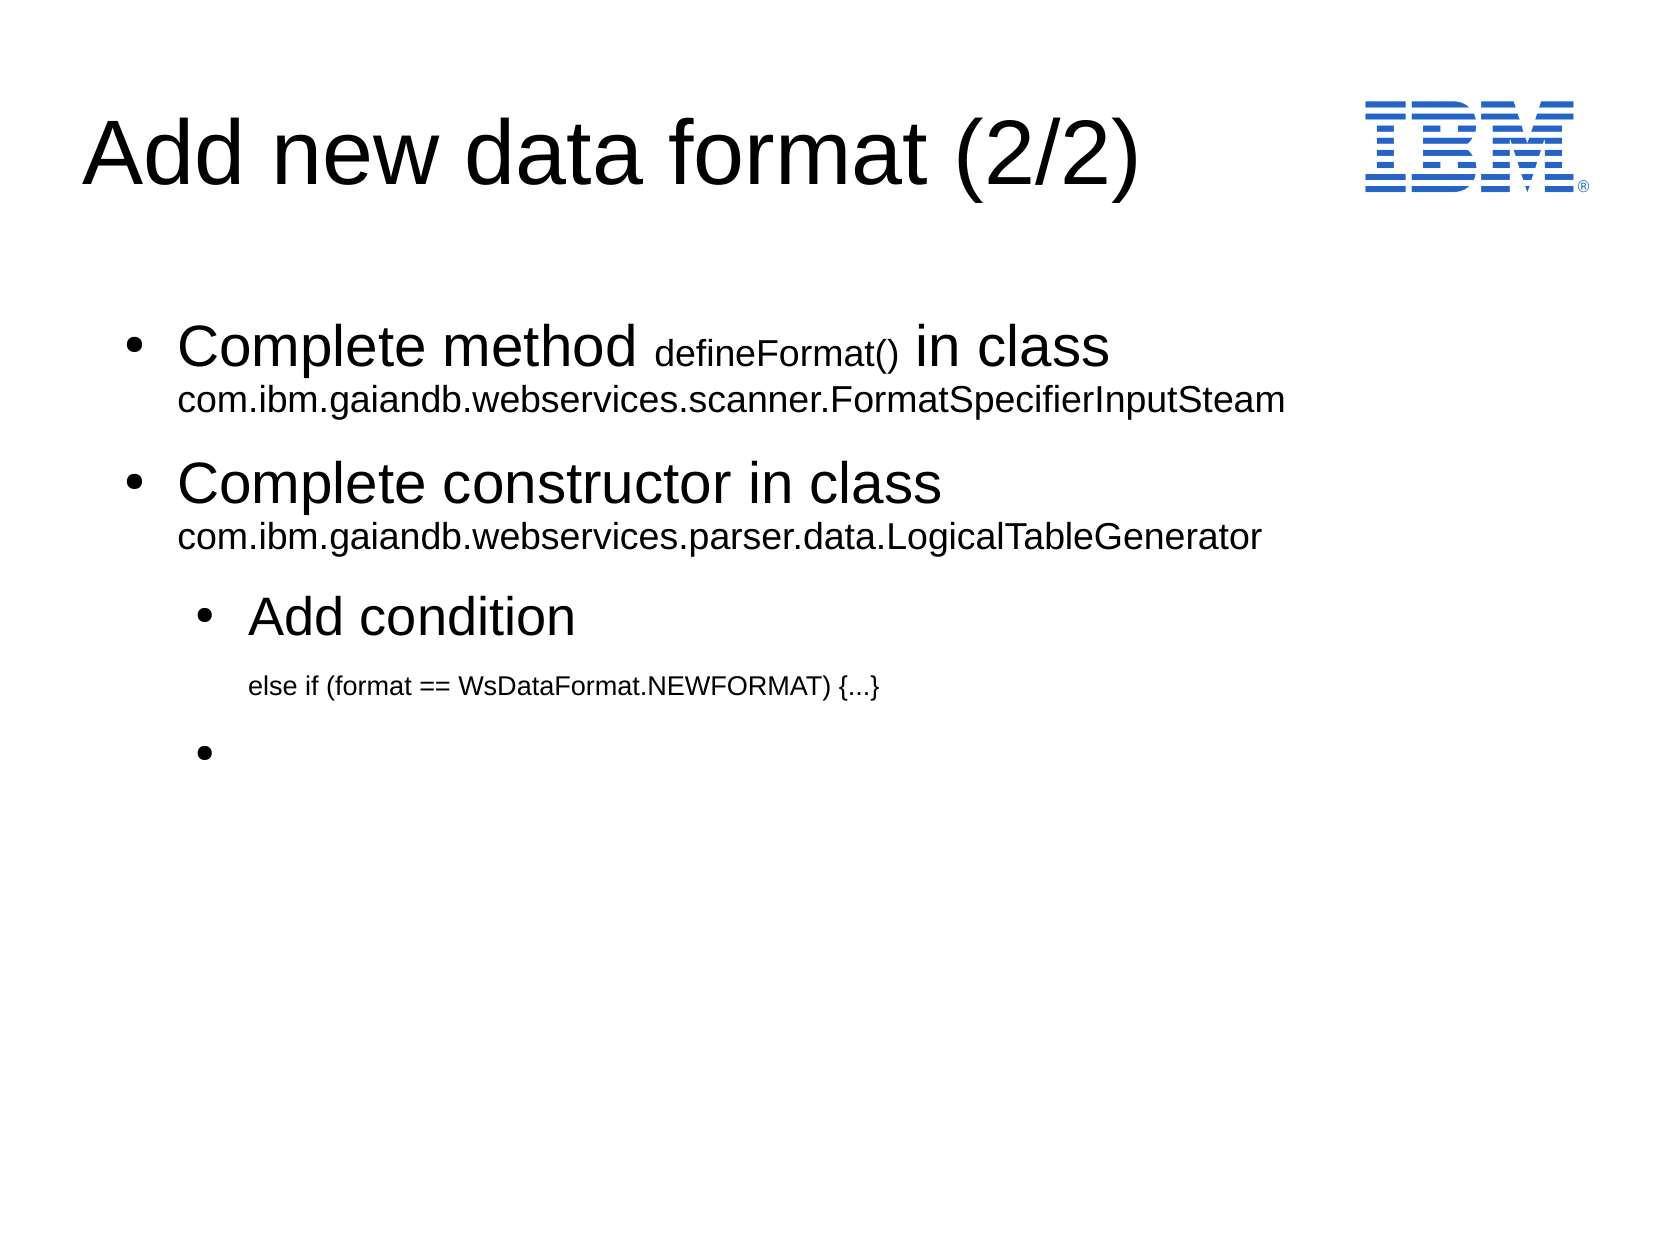

# Add new data format (2/2)
Complete method defineFormat() in class com.ibm.gaiandb.webservices.scanner.FormatSpecifierInputSteam
Complete constructor in class com.ibm.gaiandb.webservices.parser.data.LogicalTableGenerator
Add condition
else if (format == WsDataFormat.NEWFORMAT) {...}